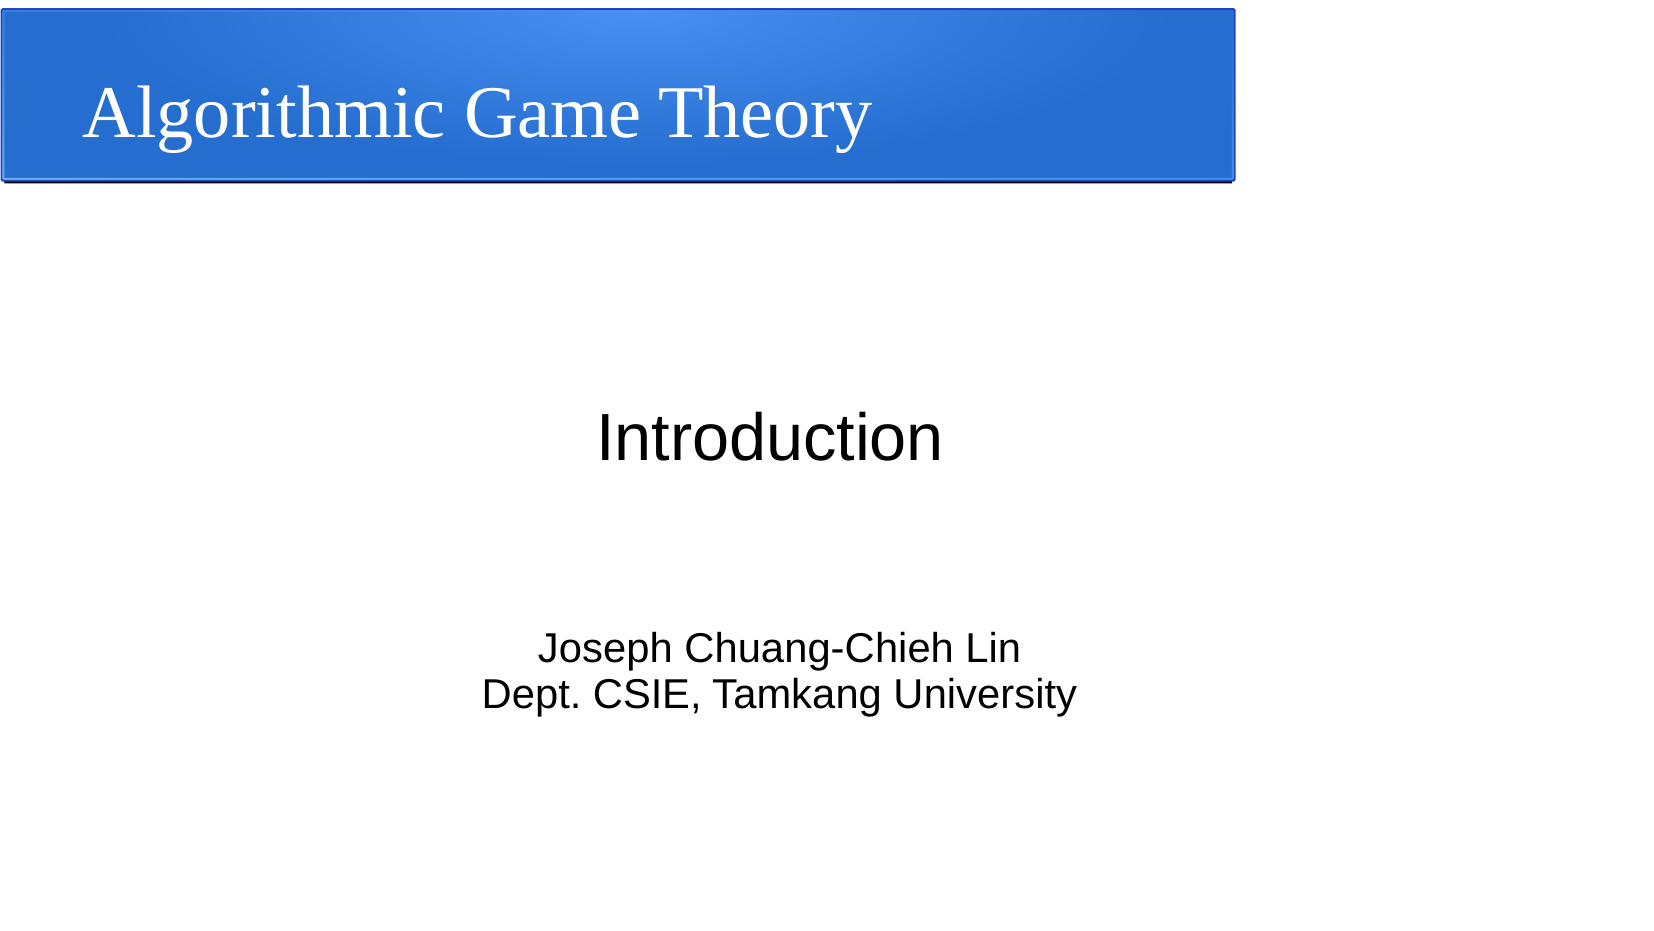

# Algorithmic Game Theory
Introduction
Joseph Chuang-Chieh Lin
Dept. CSIE, Tamkang University